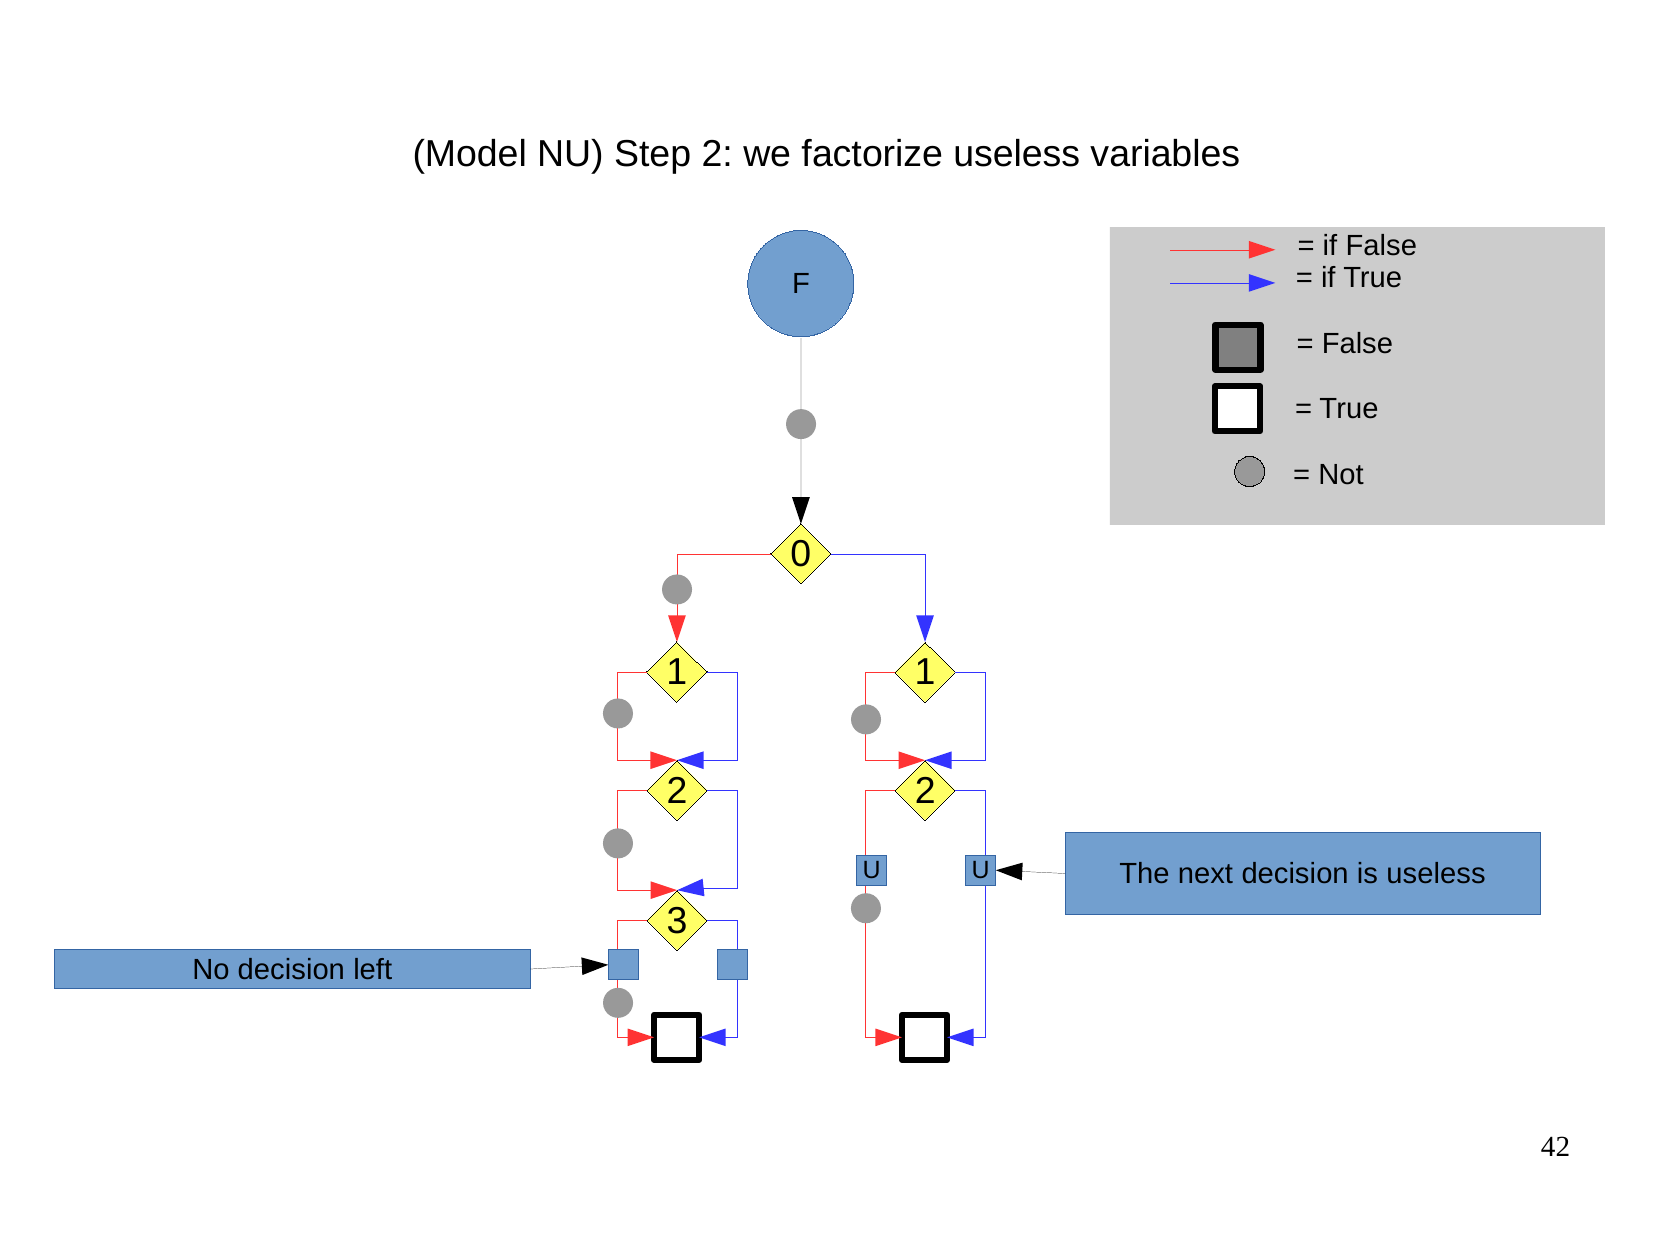

# (Model NU) Step 2: we factorize useless variables
= if False
= if True
= False
= True
= Not
F
0
1
1
2
2
The next decision is useless
U
U
3
No decision left
42